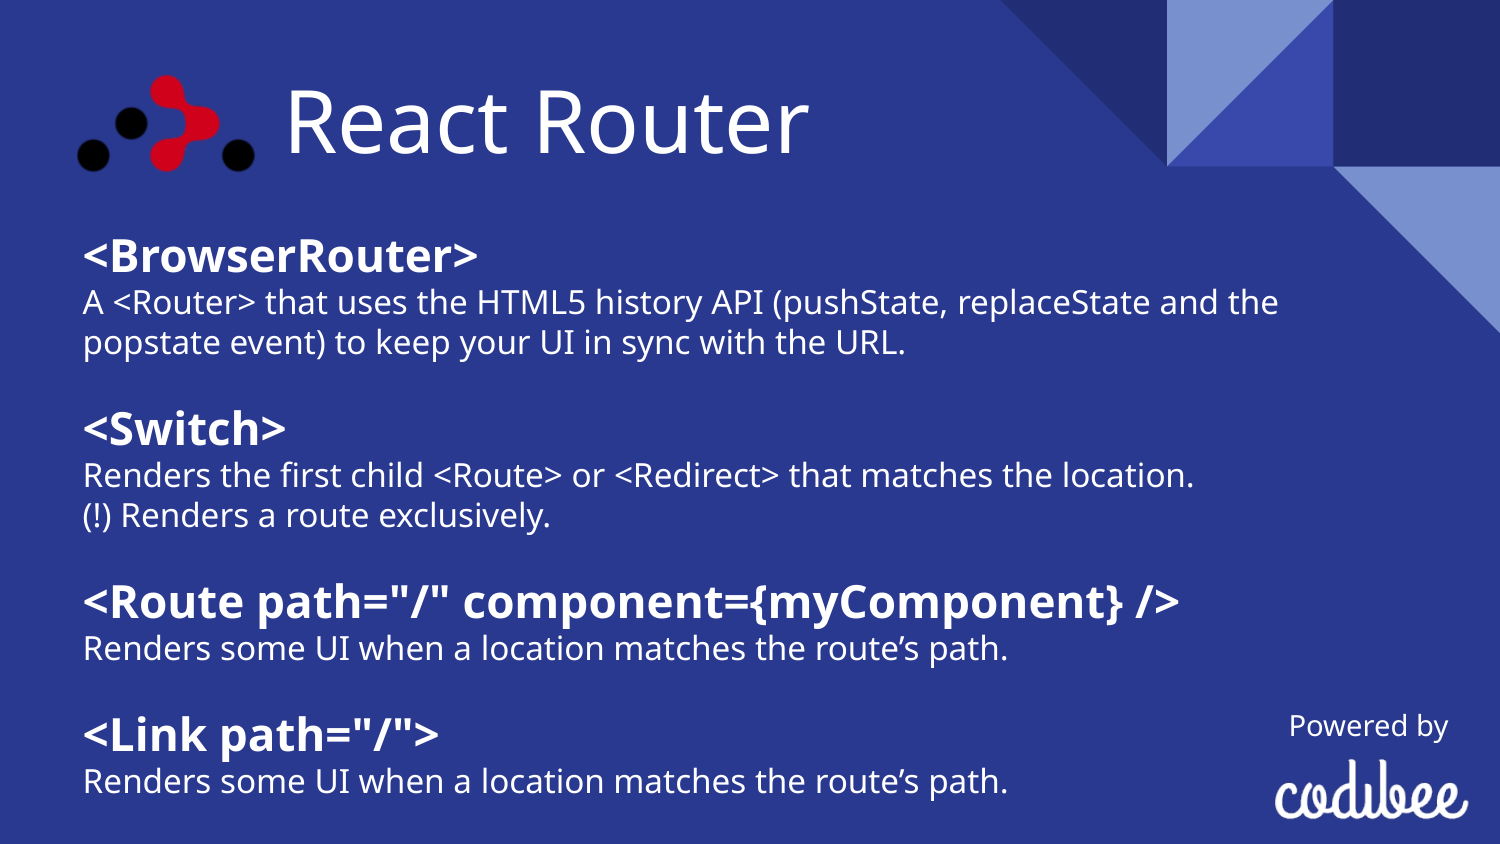

# React Router
<BrowserRouter>
A <Router> that uses the HTML5 history API (pushState, replaceState and the popstate event) to keep your UI in sync with the URL.
<Switch>
Renders the first child <Route> or <Redirect> that matches the location.
(!) Renders a route exclusively.
<Route path="/" component={myComponent} />
Renders some UI when a location matches the route’s path.
<Link path="/">
Renders some UI when a location matches the route’s path.
Powered by